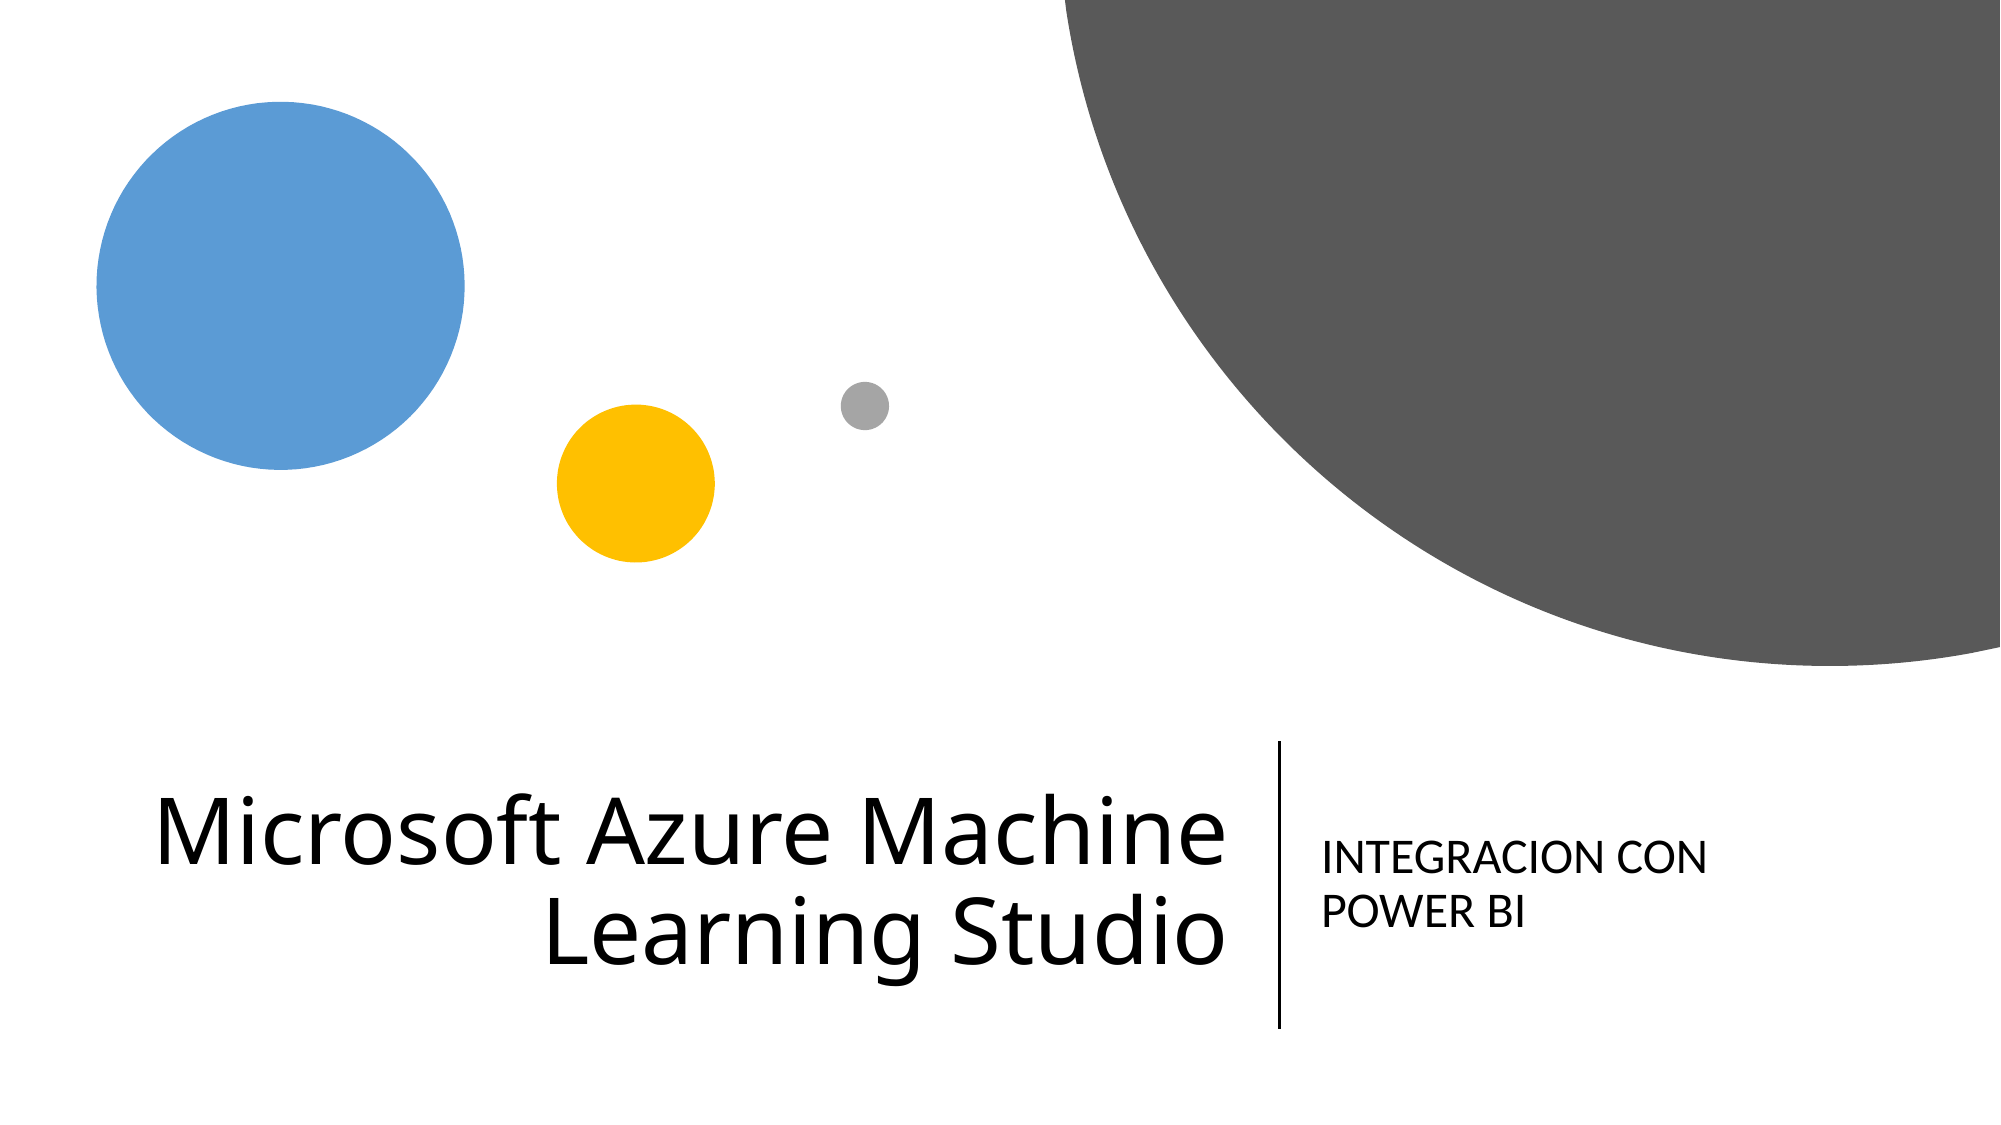

# Microsoft Azure Machine Learning Studio
INTEGRACION CON POWER BI